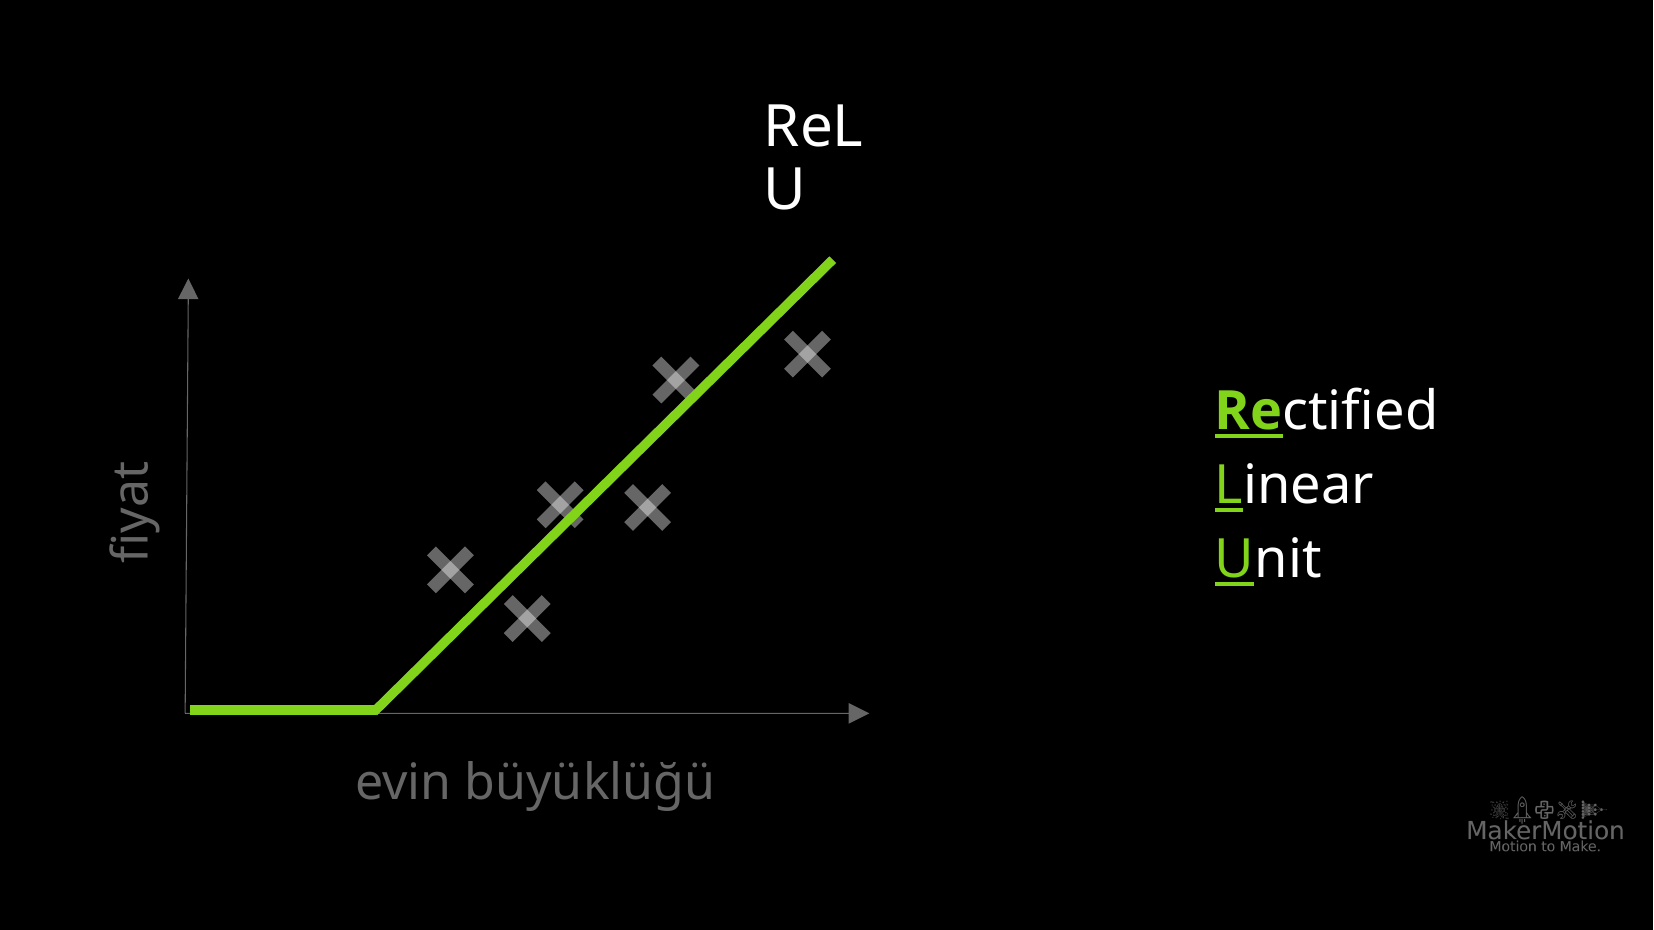

# ReLU
Rectified
Linear
Unit
fiyat
evin büyüklüğü